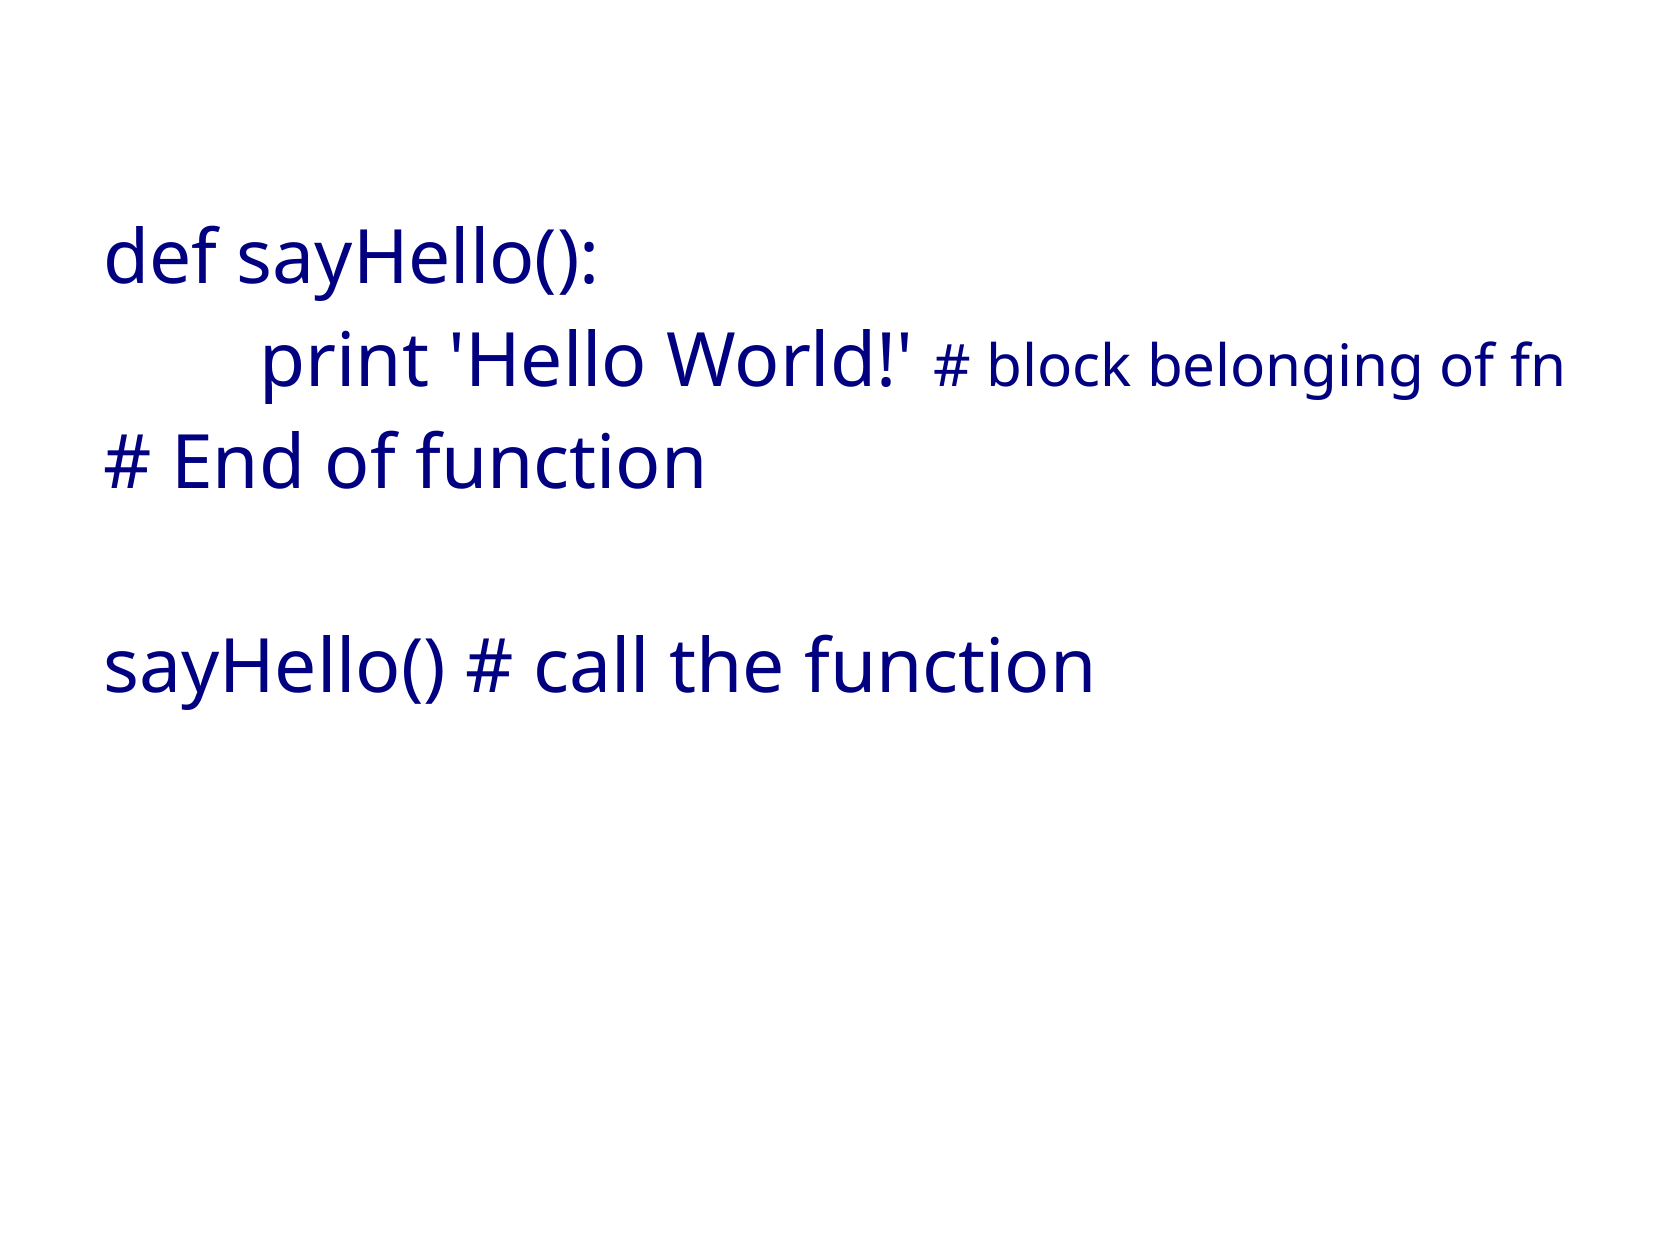

def sayHello():
 print 'Hello World!' # block belonging of fn
# End of function
sayHello() # call the function